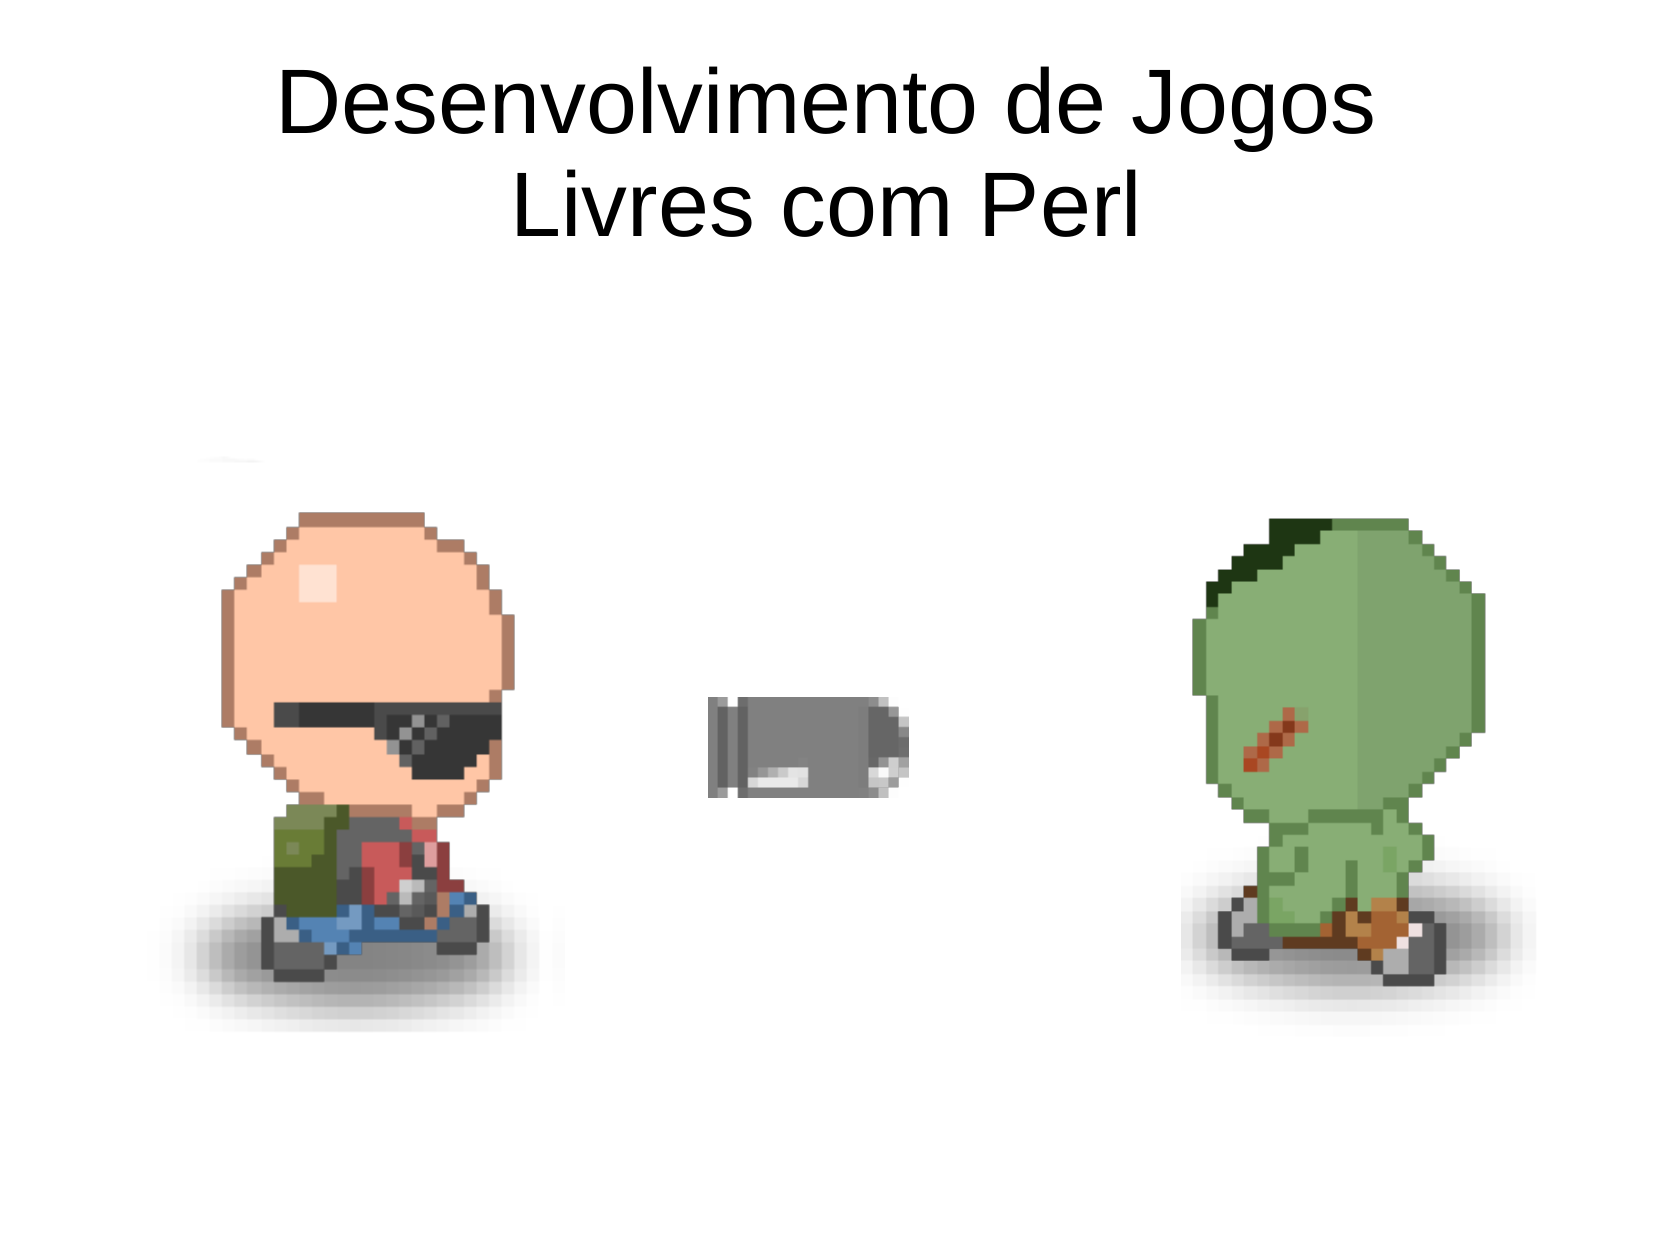

# Desenvolvimento de Jogos Livres com Perl